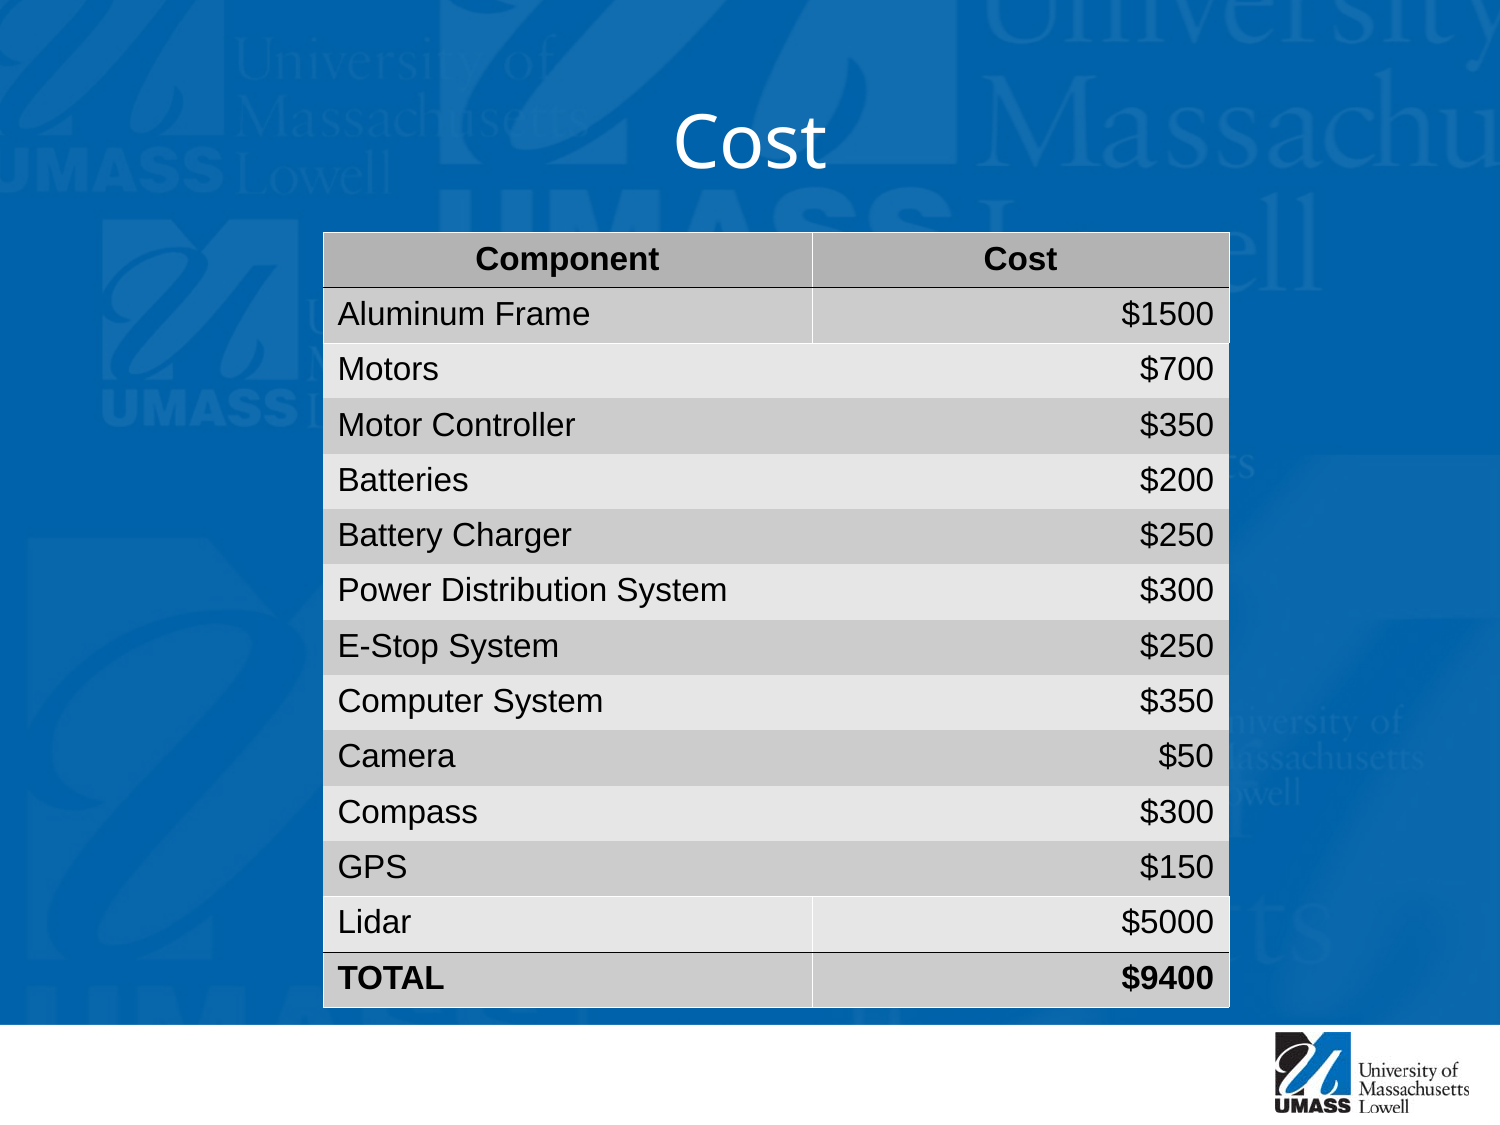

# Cost
| Component | Cost |
| --- | --- |
| Aluminum Frame | $1500 |
| Motors | $700 |
| Motor Controller | $350 |
| Batteries | $200 |
| Battery Charger | $250 |
| Power Distribution System | $300 |
| E-Stop System | $250 |
| Computer System | $350 |
| Camera | $50 |
| Compass | $300 |
| GPS | $150 |
| Lidar | $5000 |
| TOTAL | $9400 |